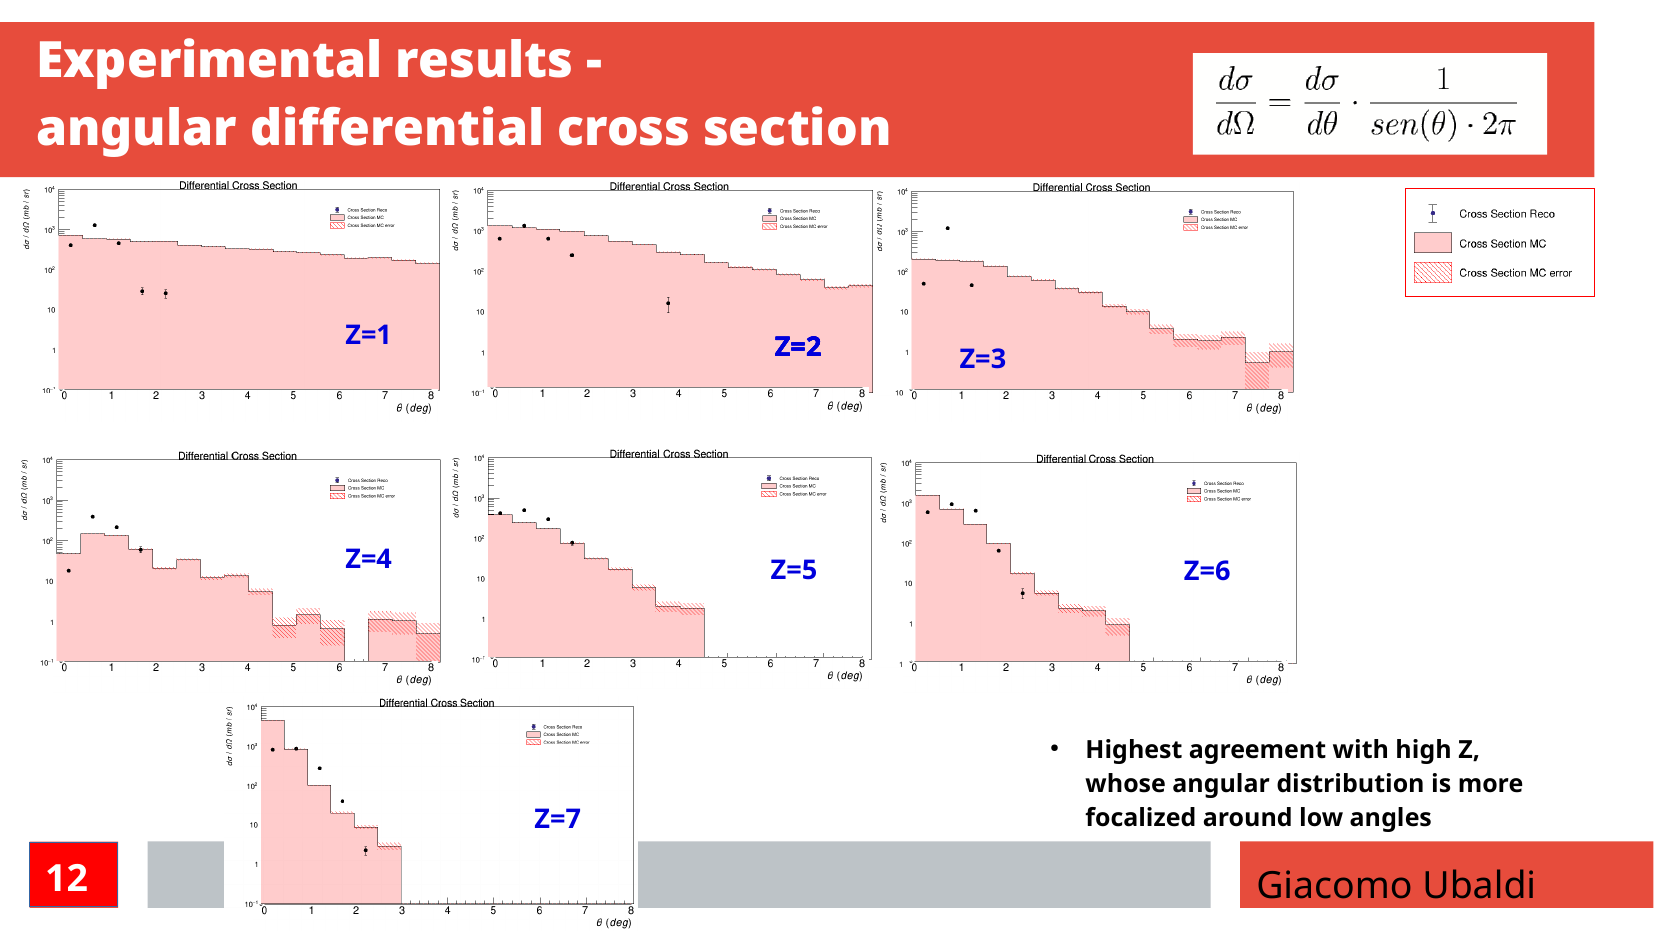

# Experimental results - angular differential cross section
Z=1
Z=2
Z=2
Z=2
Z=2
Z=2
Z=3
Z=4
Z=5
Z=6
Highest agreement with high Z,
whose angular distribution is more
focalized around low angles
Z=7
20
12
Giacomo Ubaldi